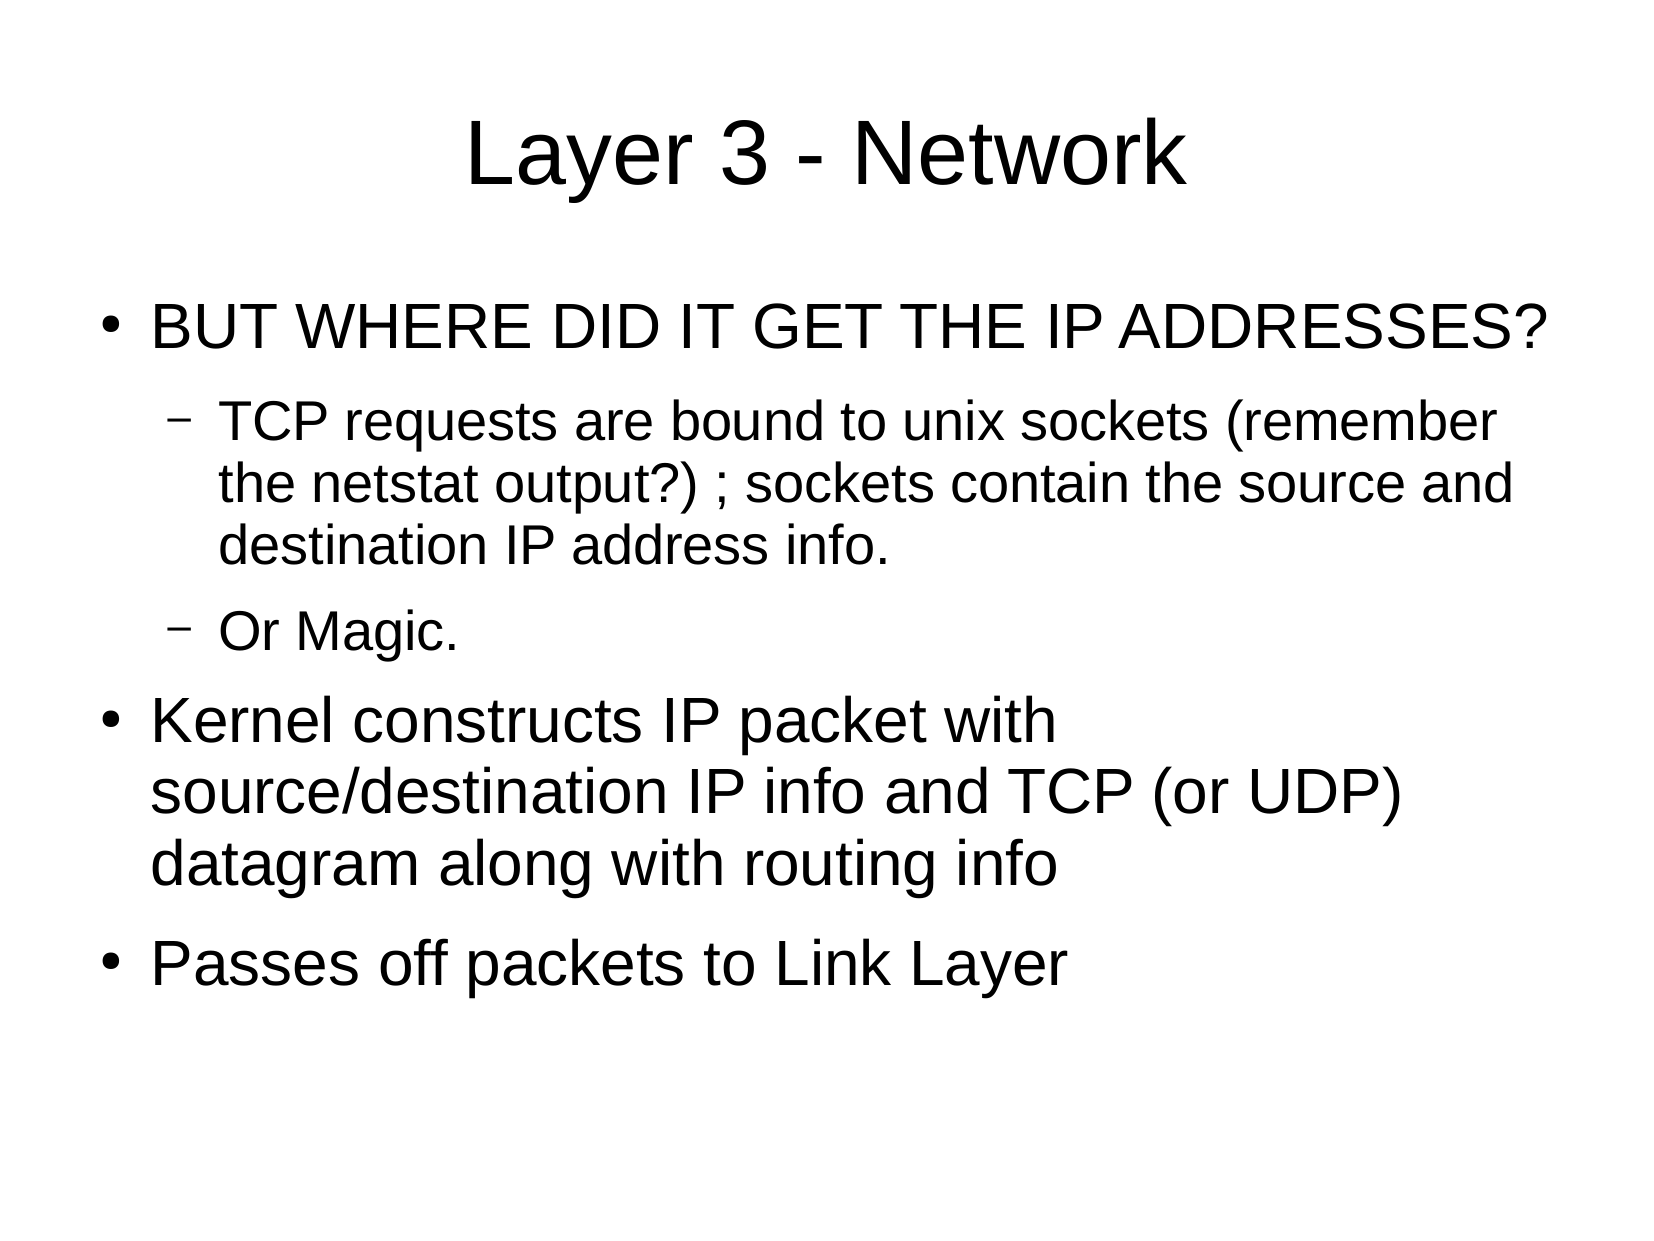

# Layer 3 - Network
BUT WHERE DID IT GET THE IP ADDRESSES?
TCP requests are bound to unix sockets (remember the netstat output?) ; sockets contain the source and destination IP address info.
Or Magic.
Kernel constructs IP packet with source/destination IP info and TCP (or UDP) datagram along with routing info
Passes off packets to Link Layer